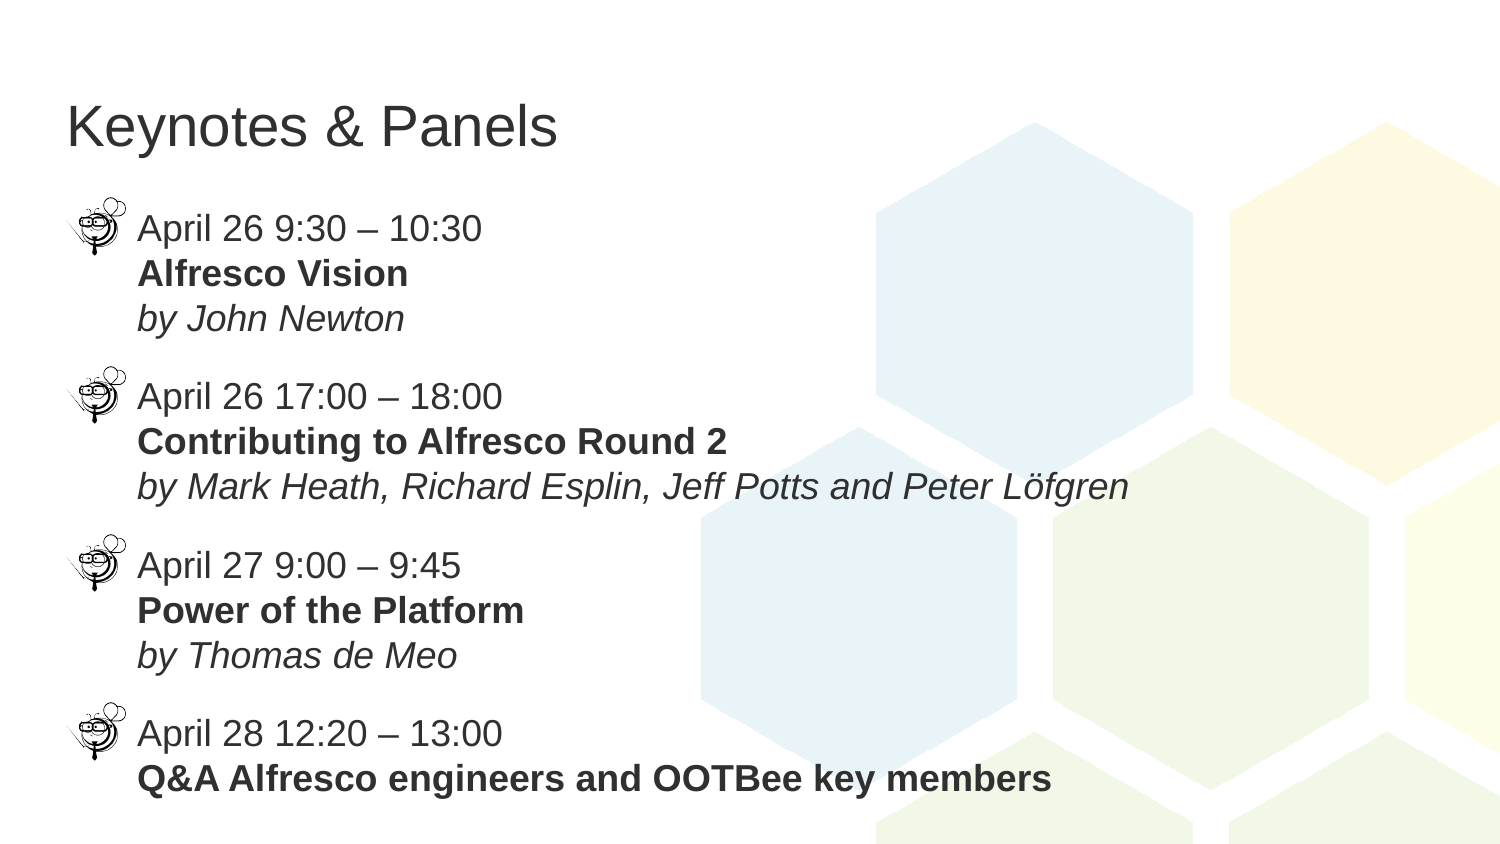

# Keynotes & Panels
April 26 9:30 – 10:30
Alfresco Vision
by John Newton
April 26 17:00 – 18:00
Contributing to Alfresco Round 2
by Mark Heath, Richard Esplin, Jeff Potts and Peter Löfgren
April 27 9:00 – 9:45
Power of the Platform
by Thomas de Meo
April 28 12:20 – 13:00
Q&A Alfresco engineers and OOTBee key members